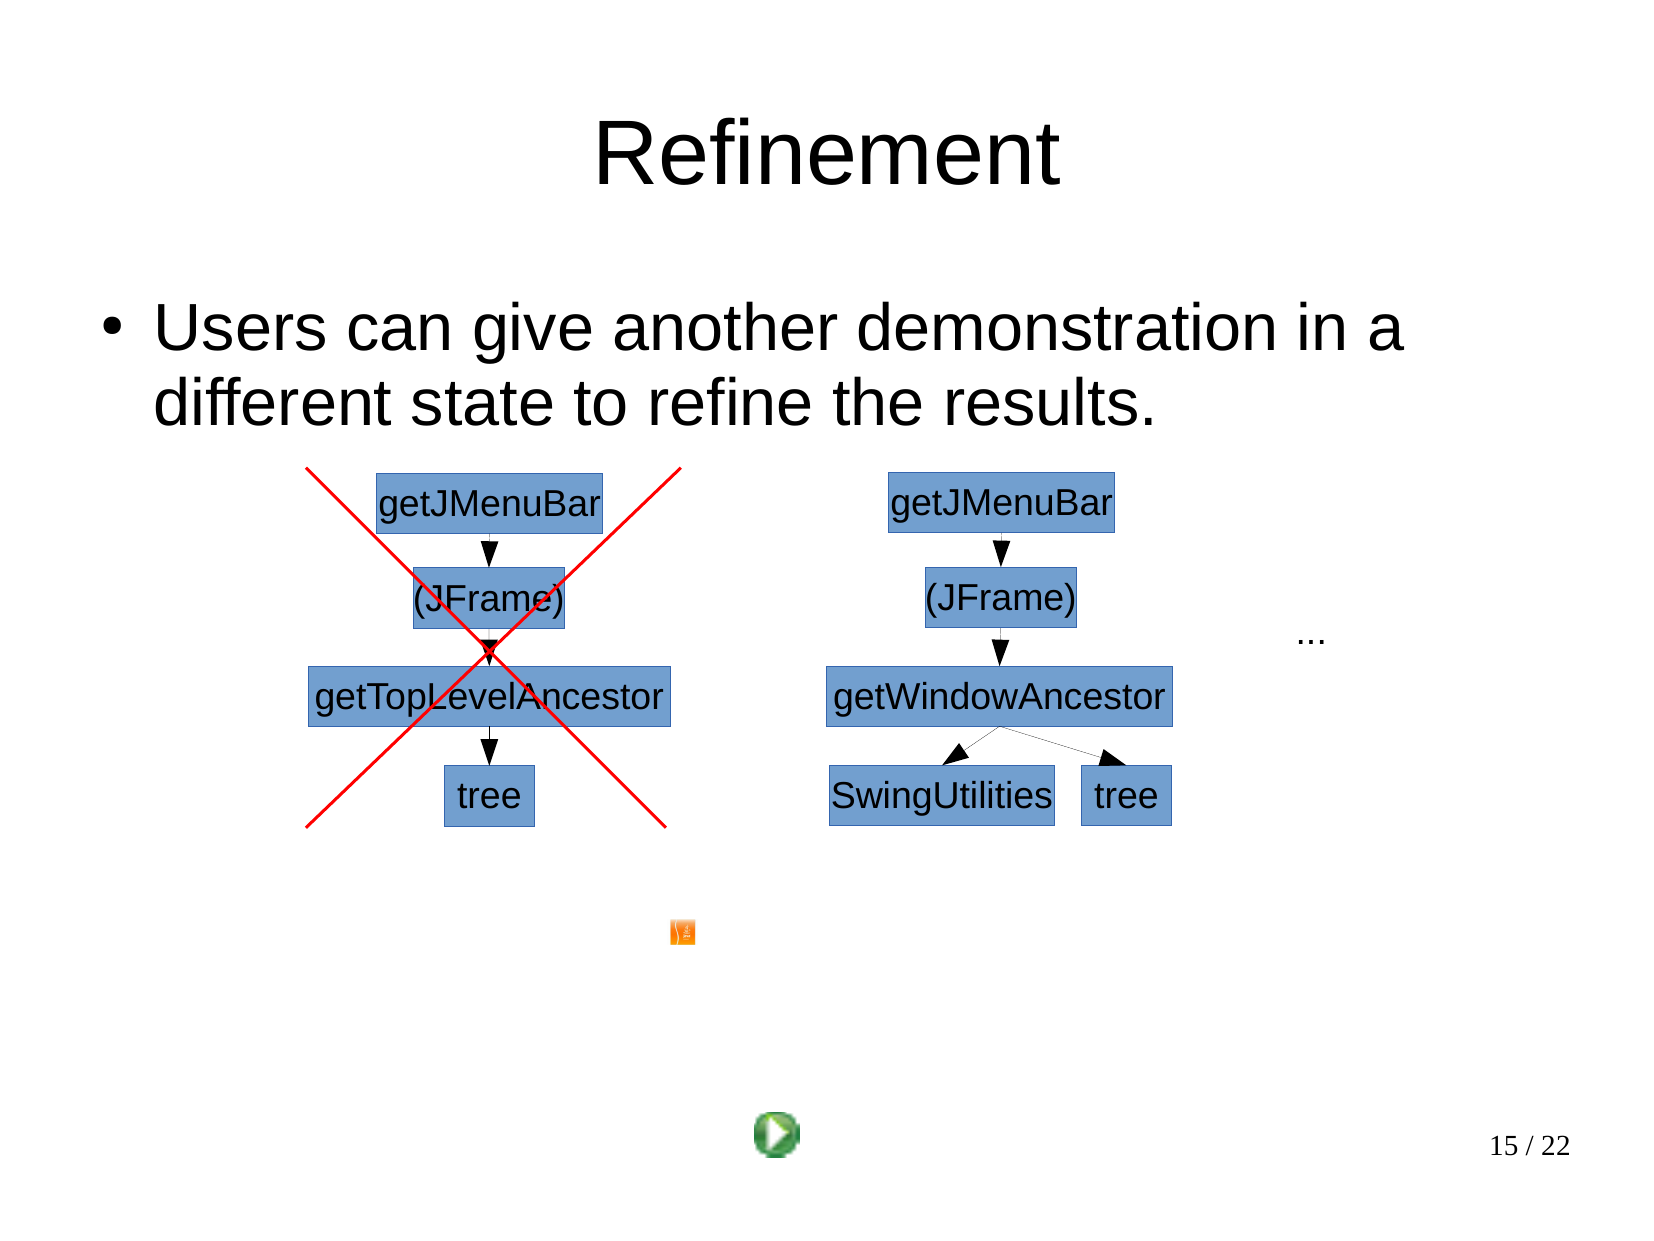

# Refinement
Users can give another demonstration in a different state to refine the results.
getJMenuBar
(JFrame)
getWindowAncestor
SwingUtilities
tree
getJMenuBar
(JFrame)
getTopLevelAncestor
tree
...
15